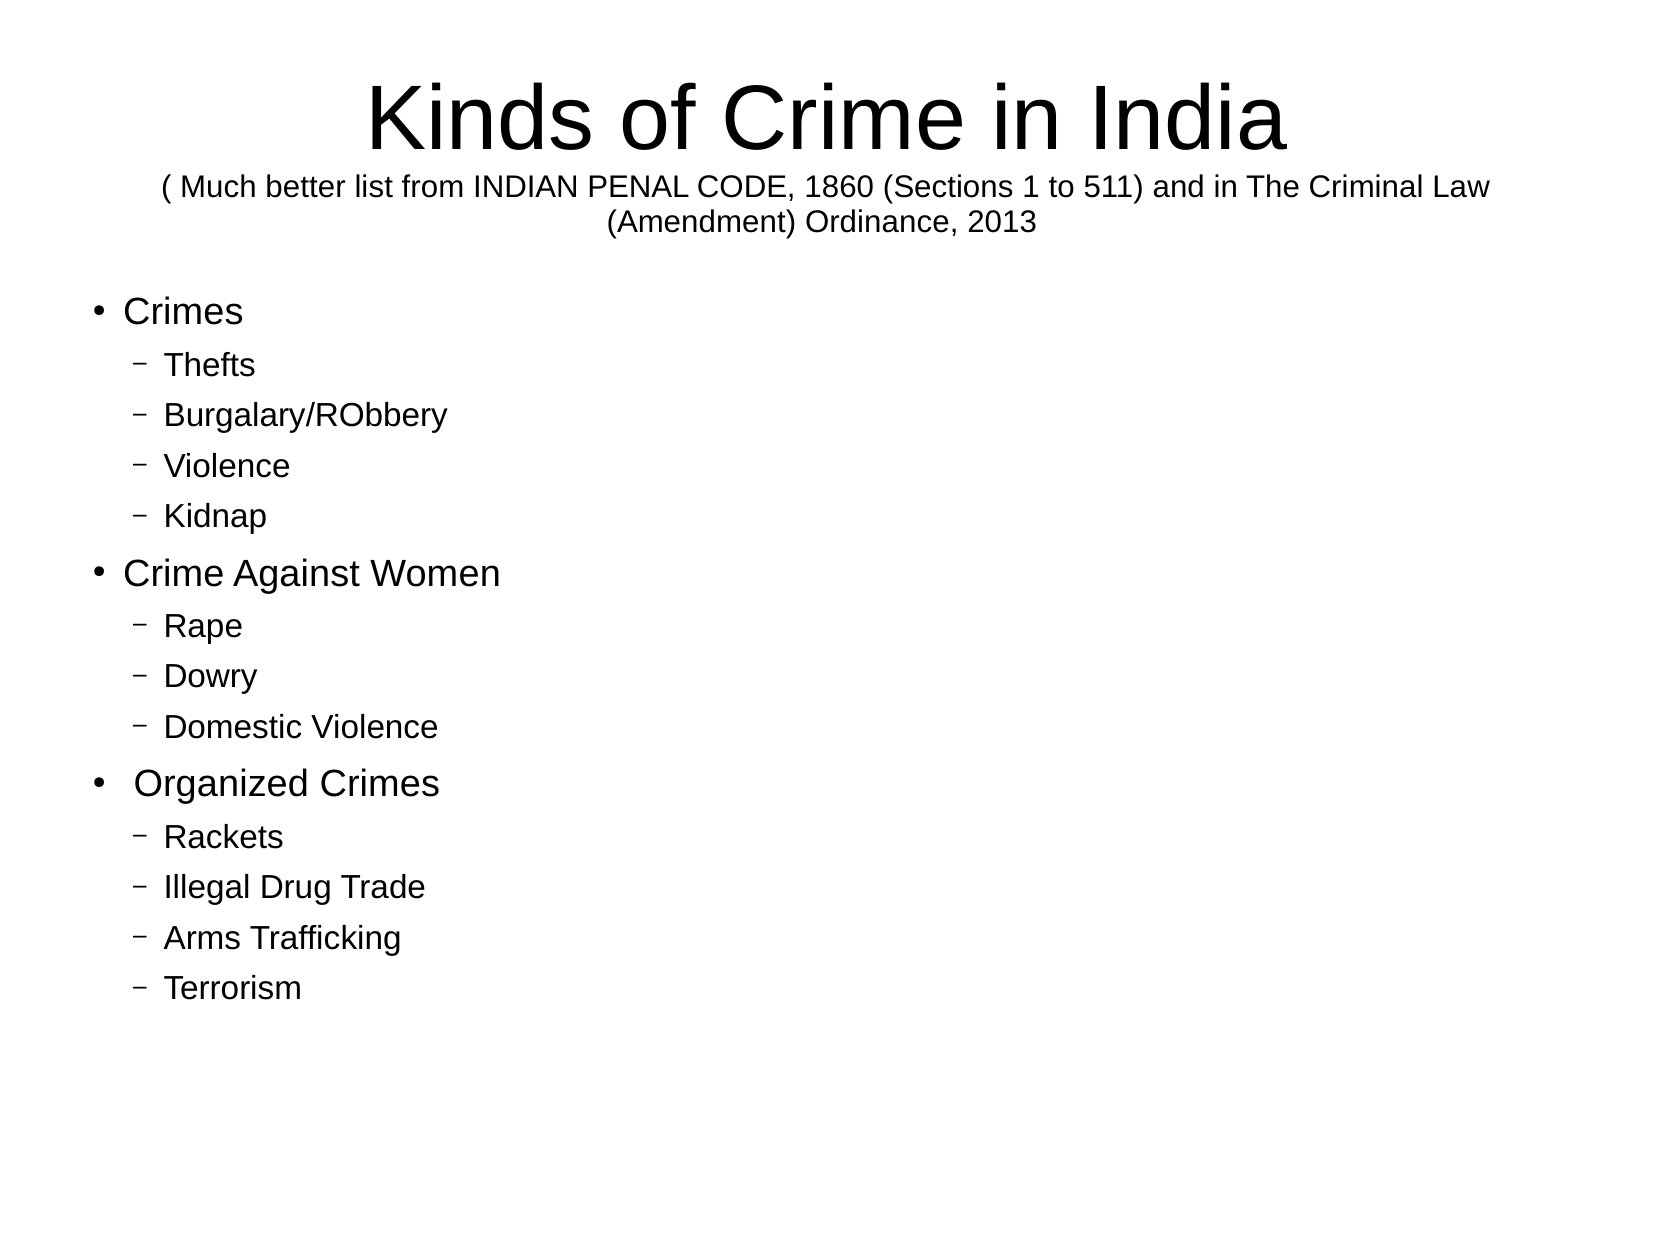

# Kinds of Crime in India ( Much better list from INDIAN PENAL CODE, 1860 (Sections 1 to 511) and in The Criminal Law (Amendment) Ordinance, 2013
Crimes
Thefts
Burgalary/RObbery
Violence
Kidnap
Crime Against Women
Rape
Dowry
Domestic Violence
 Organized Crimes
Rackets
Illegal Drug Trade
Arms Trafficking
Terrorism